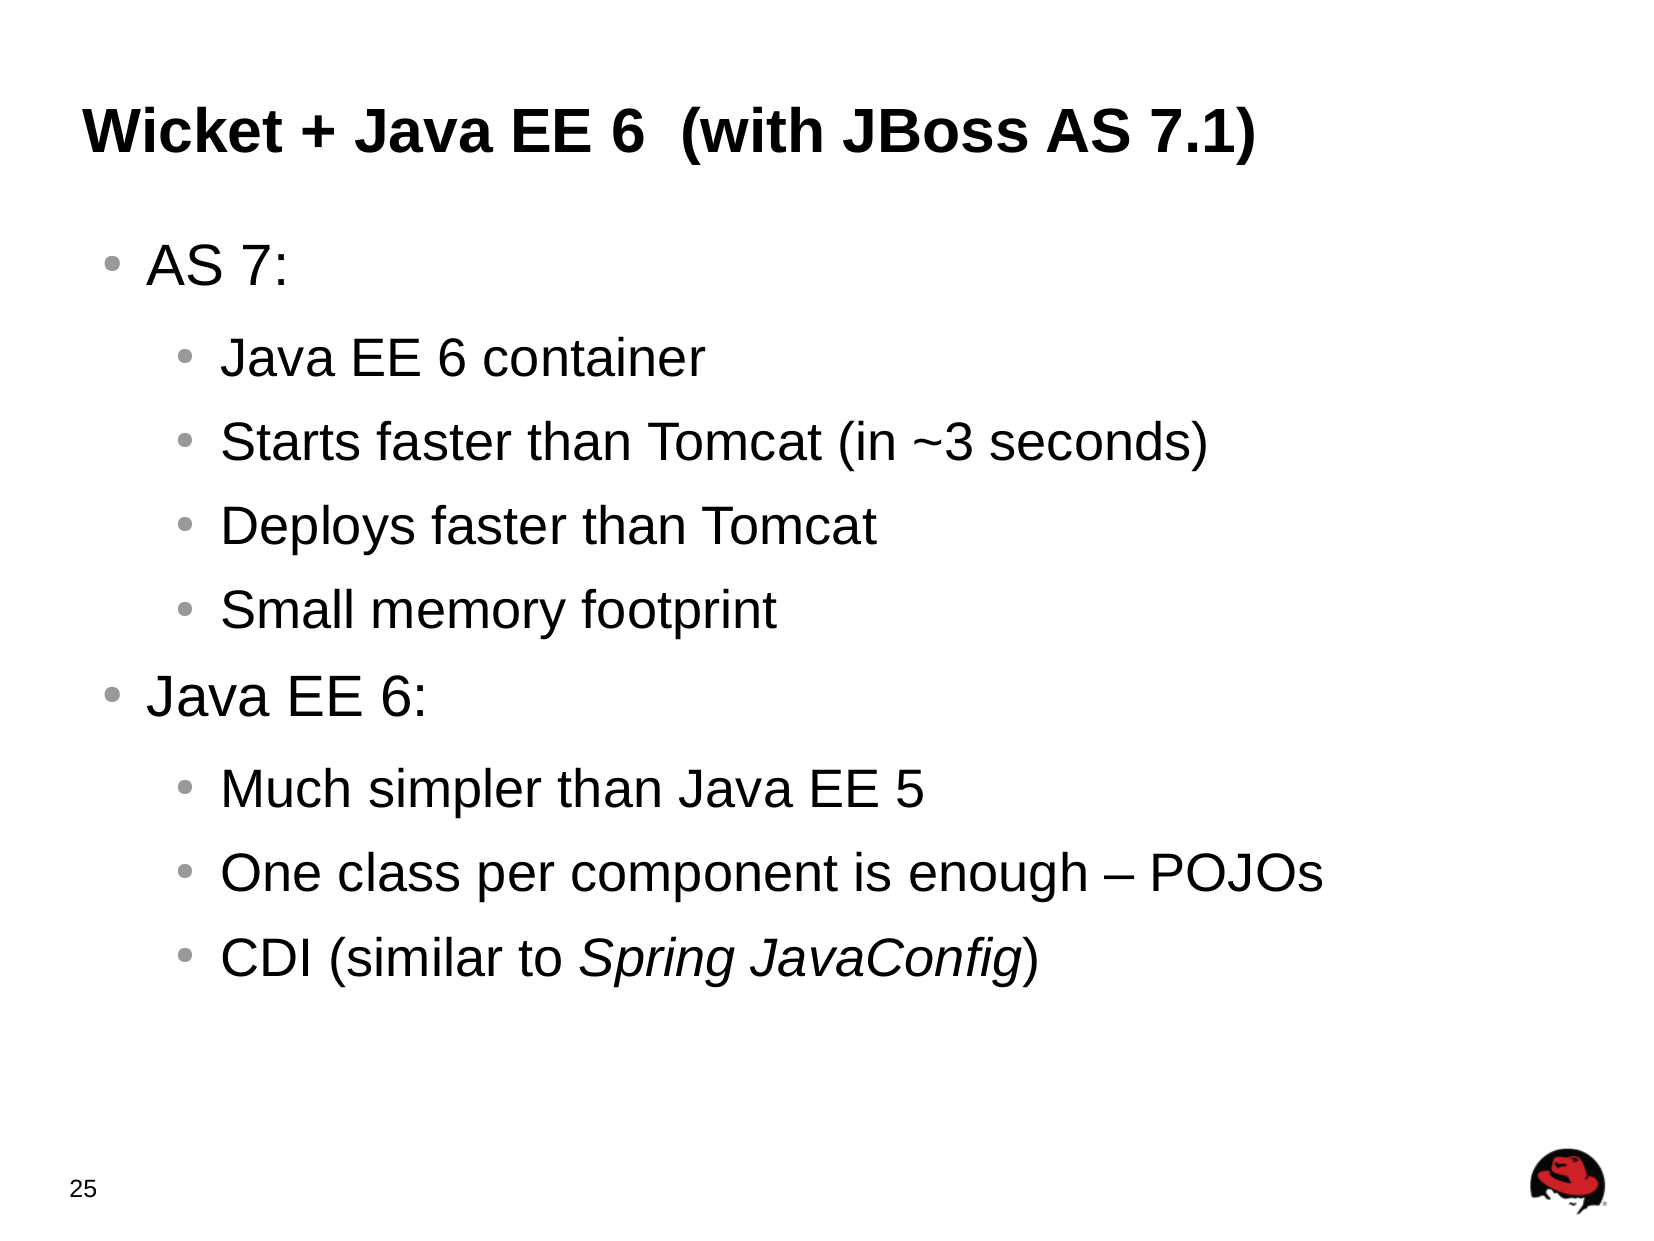

# Wicket + Java EE 6 (with JBoss AS 7.1)
AS 7:
Java EE 6 container
Starts faster than Tomcat (in ~3 seconds)
Deploys faster than Tomcat
Small memory footprint
Java EE 6:
Much simpler than Java EE 5
One class per component is enough – POJOs
CDI (similar to Spring JavaConfig)